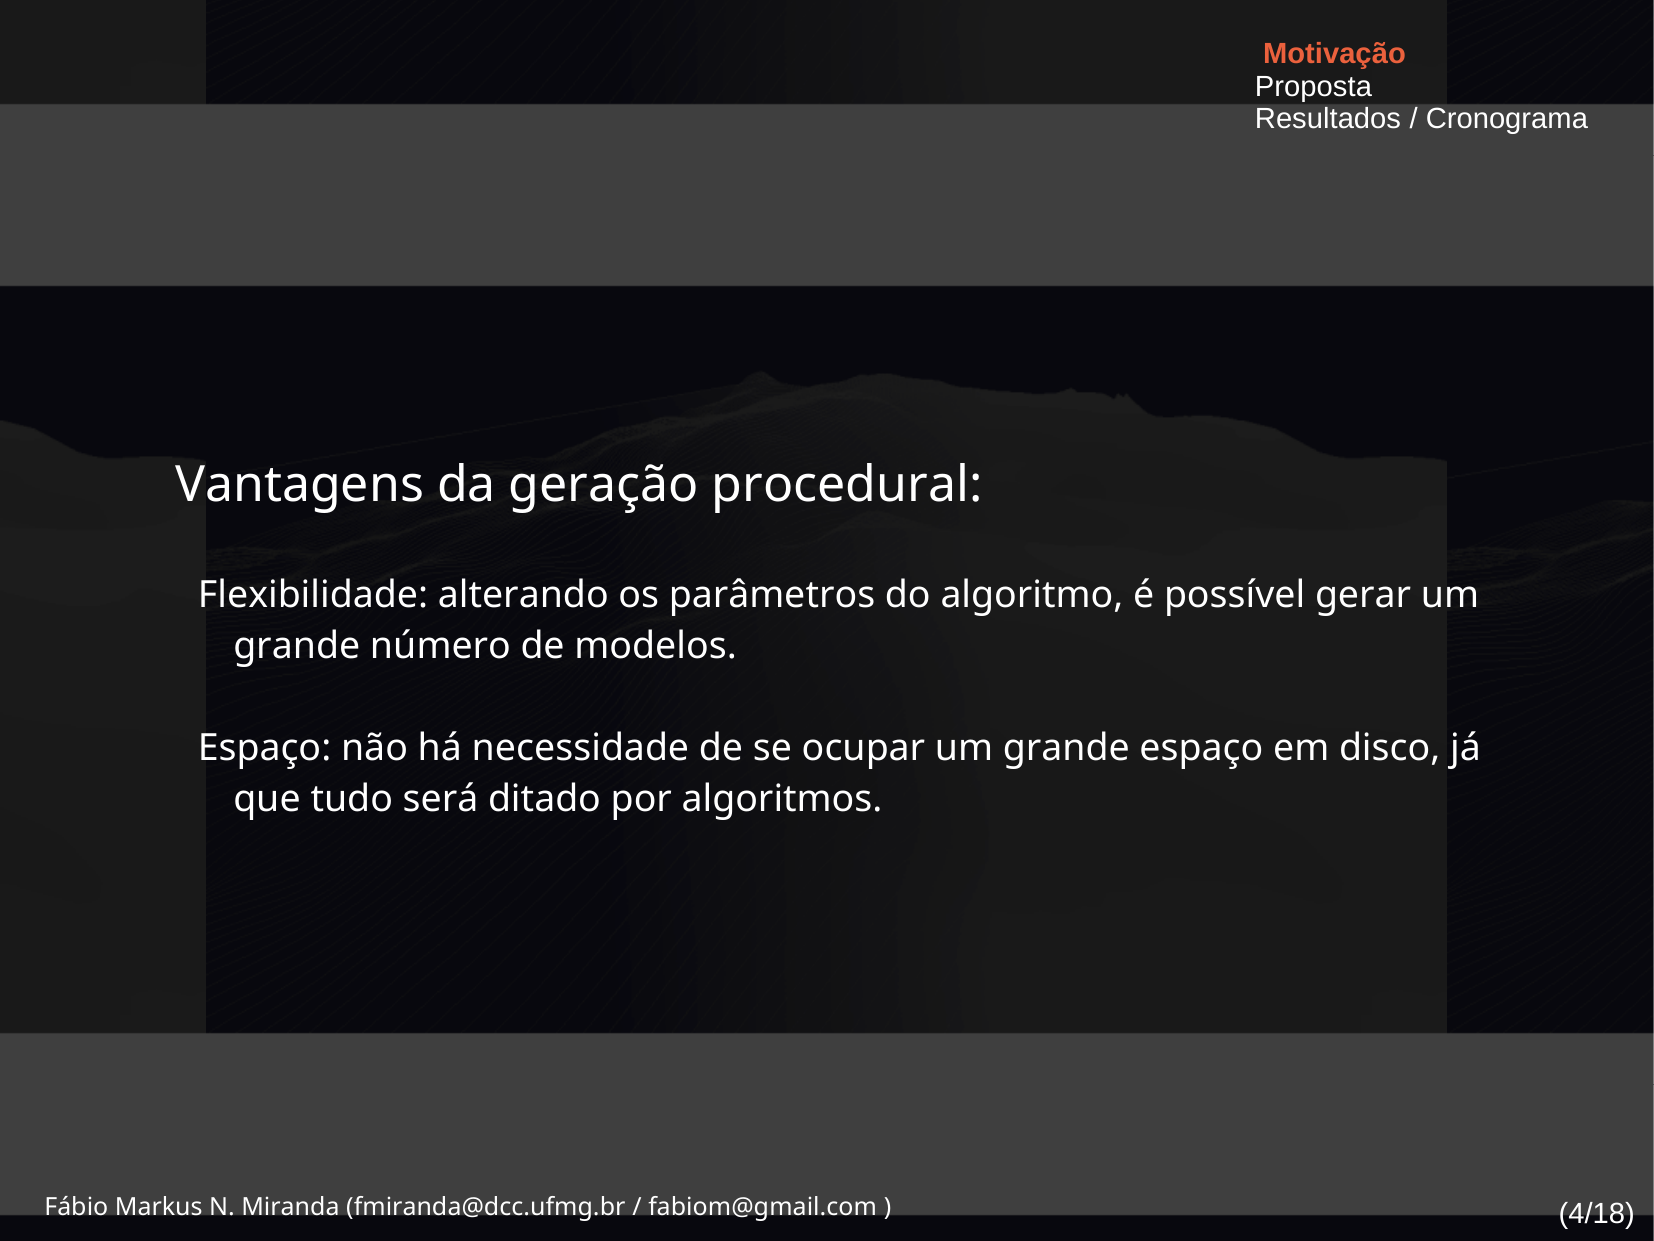

Motivação
Proposta
Resultados / Cronograma
 Vantagens da geração procedural:
Flexibilidade: alterando os parâmetros do algoritmo, é possível gerar um grande número de modelos.
Espaço: não há necessidade de se ocupar um grande espaço em disco, já que tudo será ditado por algoritmos.
Fábio Markus N. Miranda (fmiranda@dcc.ufmg.br / fabiom@gmail.com )
 (4/18)